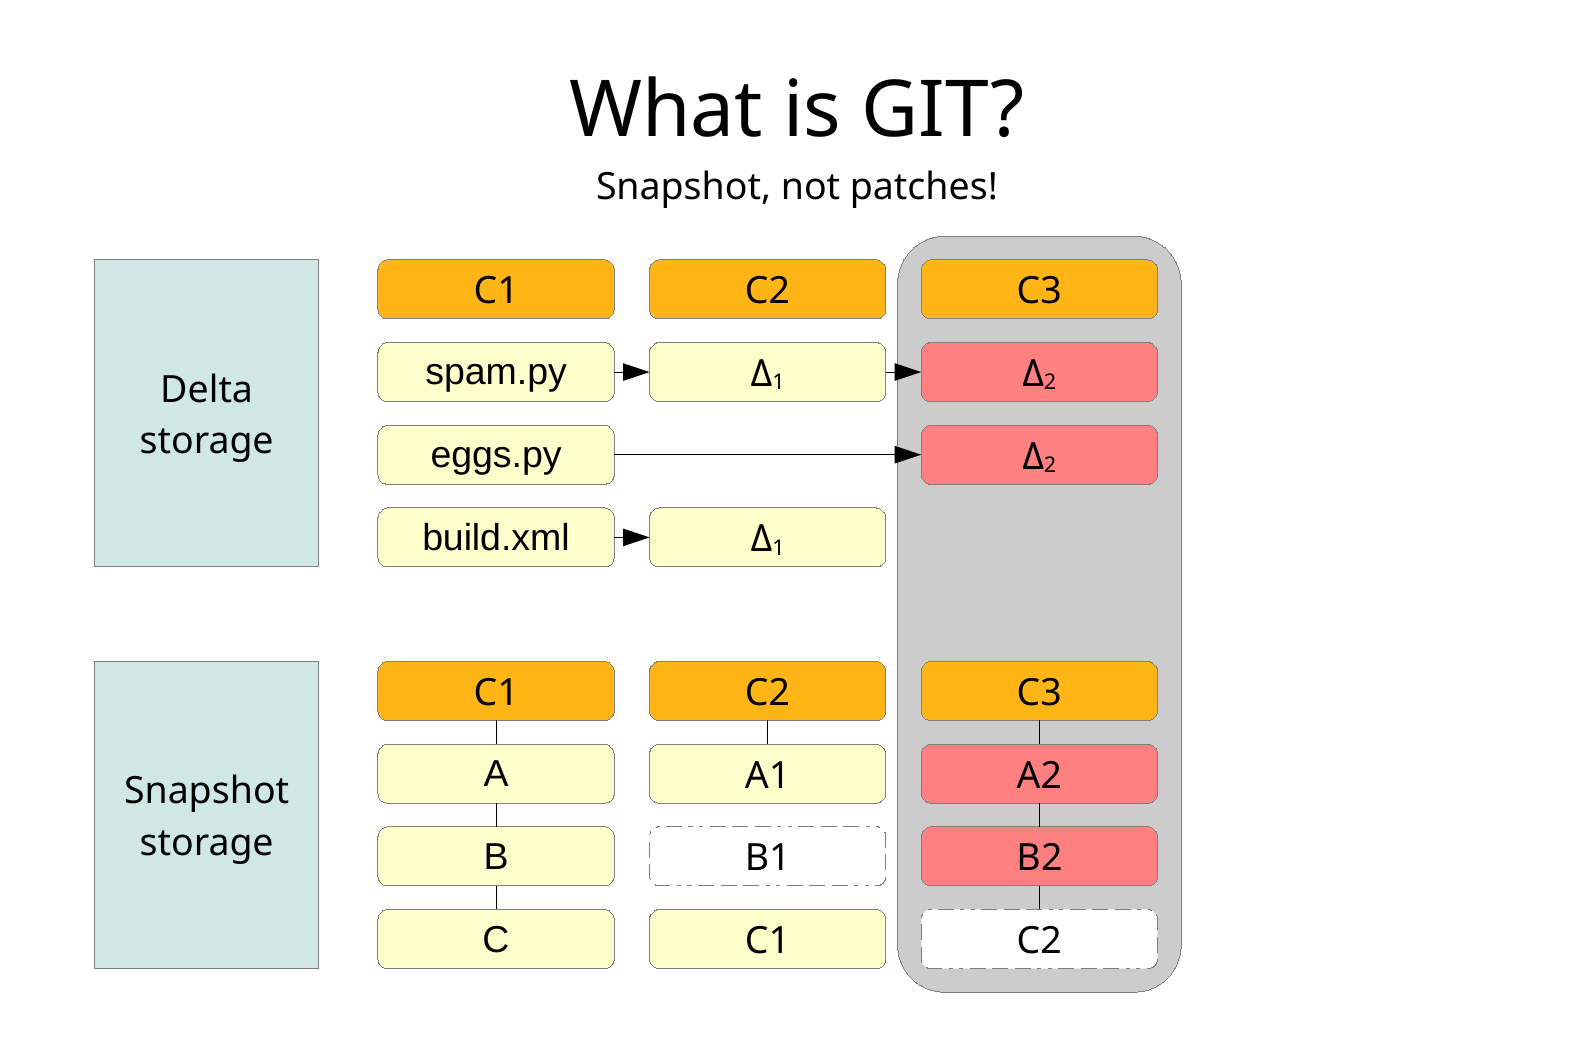

# What is GIT? Snapshot, not patches!
Delta
storage
C1
C2
C3
spam.py
Δ1
Δ2
eggs.py
Δ2
build.xml
Δ1
Snapshot
storage
C1
C2
C3
A
A1
A2
B
B1
B2
C
C1
C2